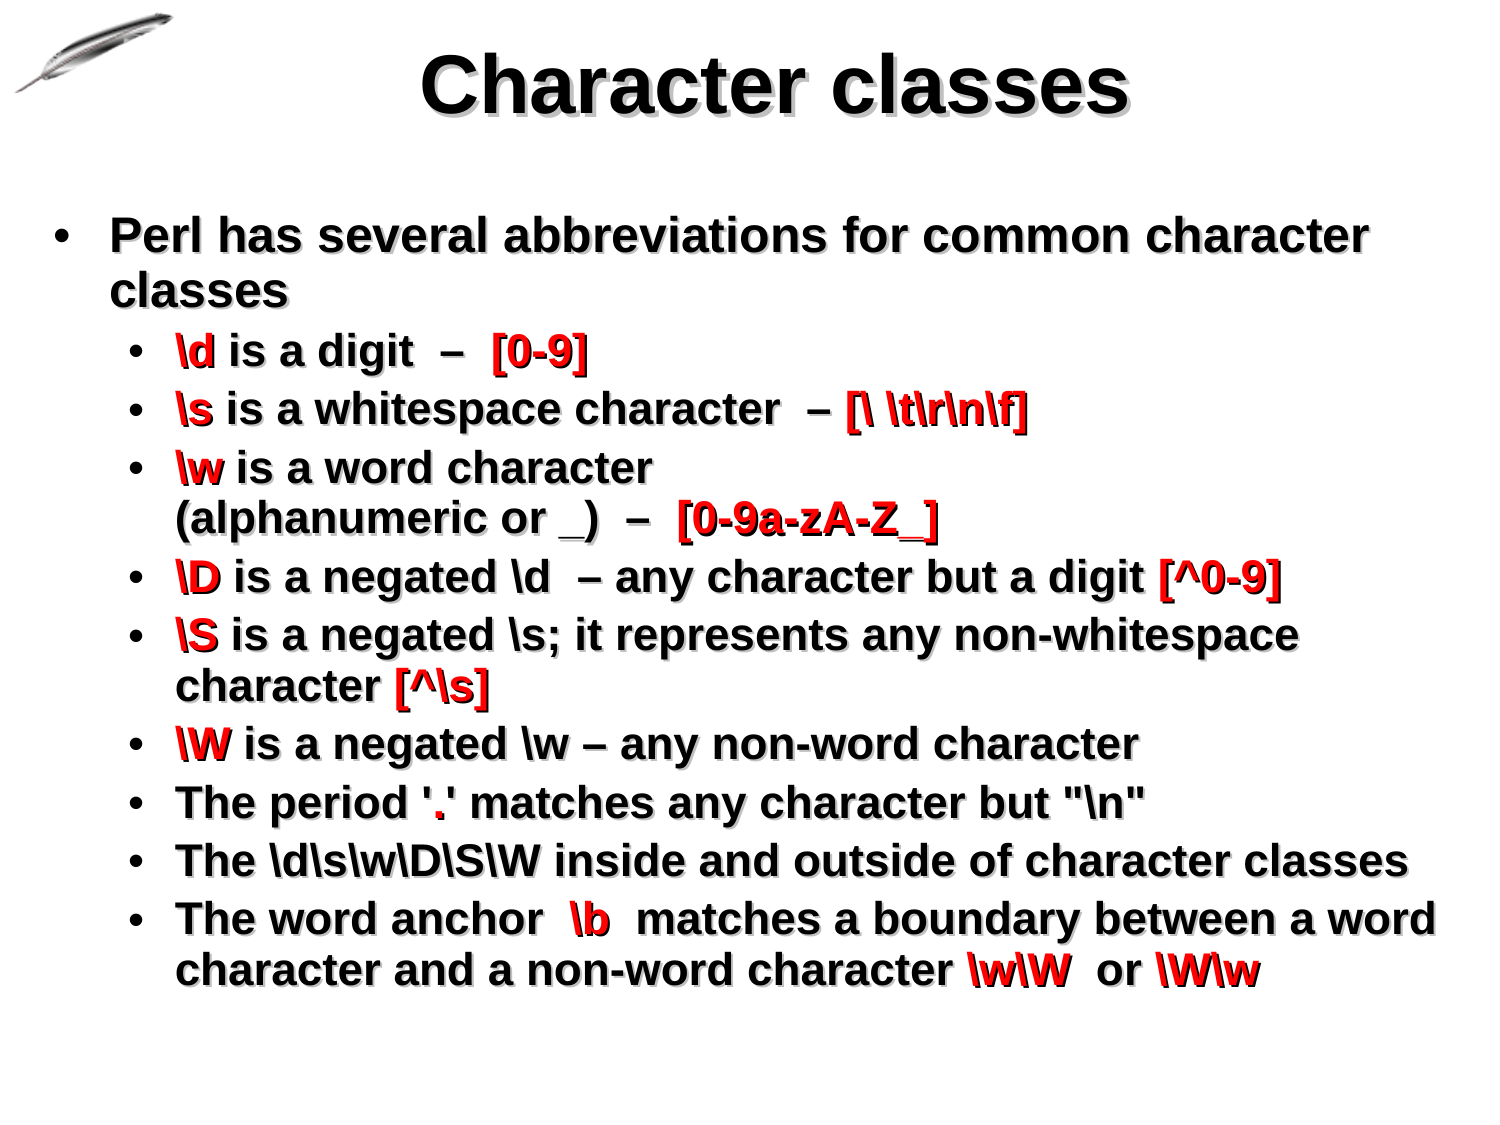

# Character classes
Perl has several abbreviations for common character classes
\d is a digit – [0-9]
\s is a whitespace character – [\ \t\r\n\f]
\w is a word character
(alphanumeric or _) – [0-9a-zA-Z_]
\D is a negated \d – any character but a digit [^0-9]
\S is a negated \s; it represents any non-whitespace character [^\s]
\W is a negated \w – any non-word character
The period '.' matches any character but "\n"
The \d\s\w\D\S\W inside and outside of character classes
The word anchor \b matches a boundary between a word character and a non-word character \w\W or \W\w